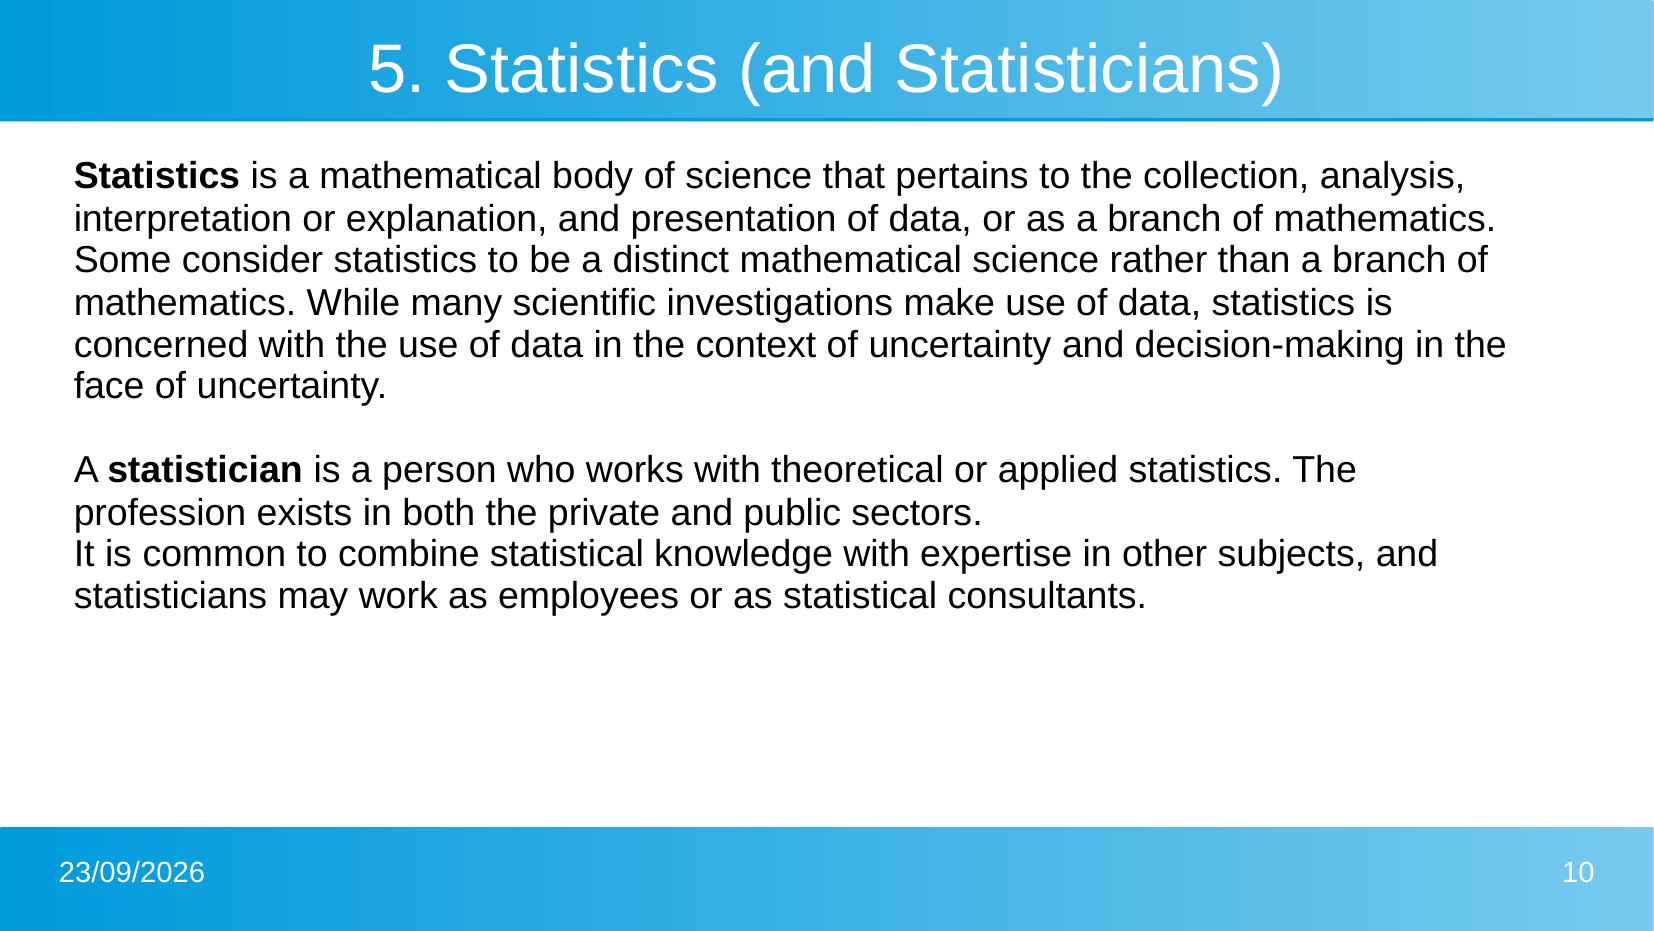

# 5. Statistics (and Statisticians)
Statistics is a mathematical body of science that pertains to the collection, analysis, interpretation or explanation, and presentation of data, or as a branch of mathematics. Some consider statistics to be a distinct mathematical science rather than a branch of mathematics. While many scientific investigations make use of data, statistics is concerned with the use of data in the context of uncertainty and decision-making in the face of uncertainty.
A statistician is a person who works with theoretical or applied statistics. The profession exists in both the private and public sectors.
It is common to combine statistical knowledge with expertise in other subjects, and statisticians may work as employees or as statistical consultants.
10